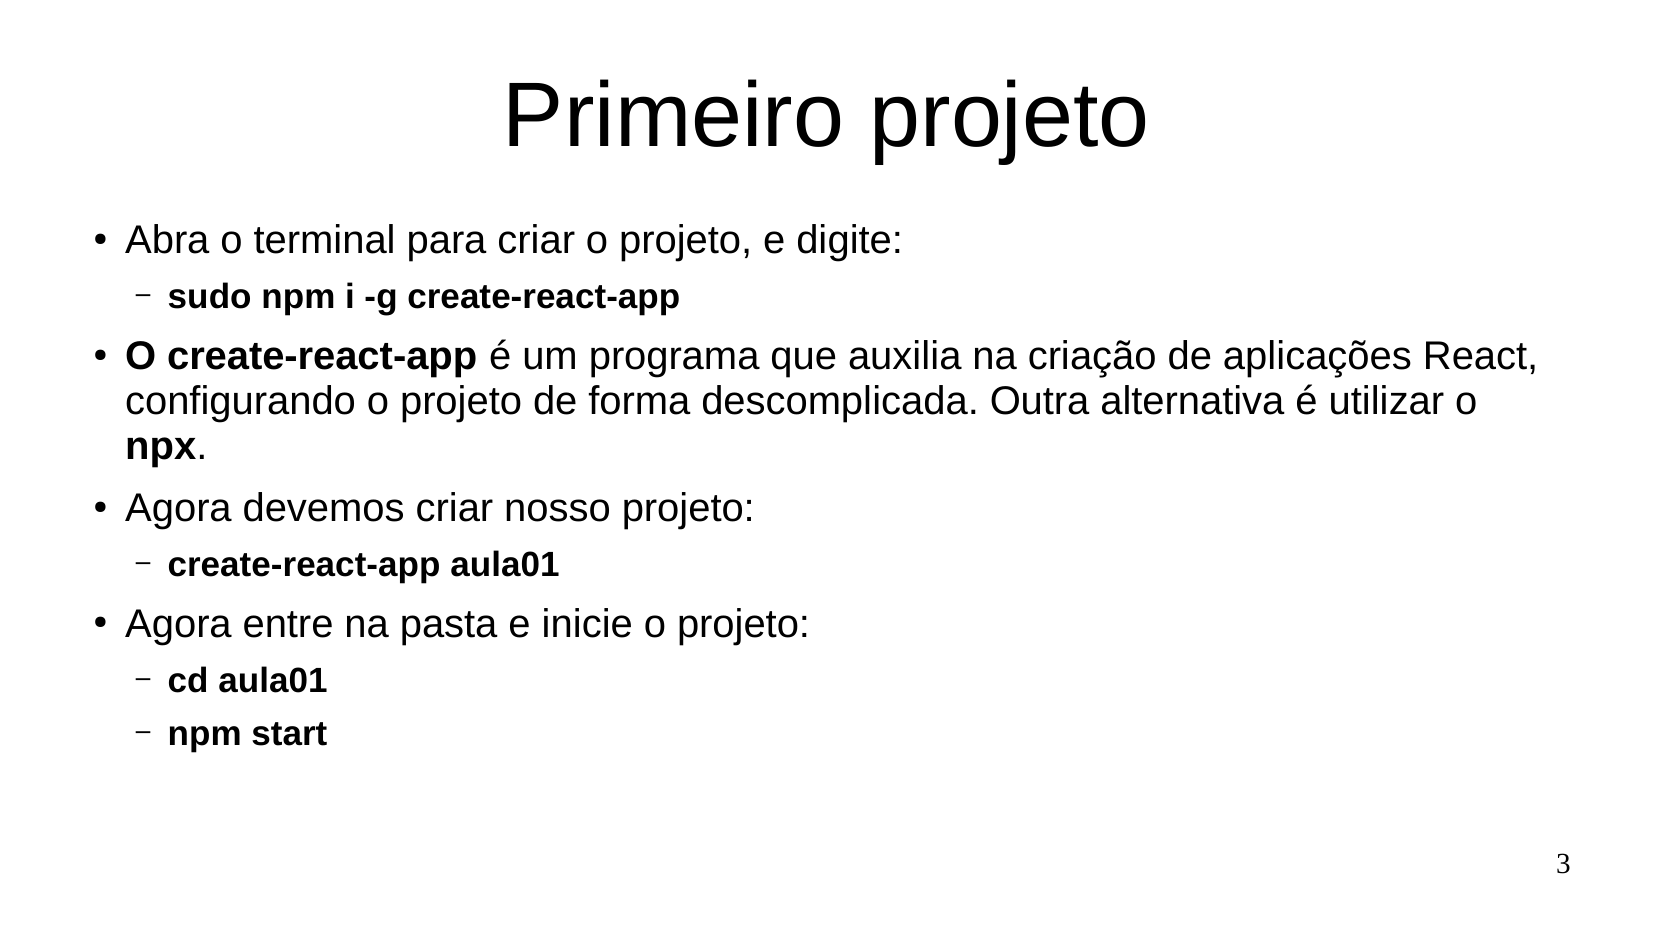

# Primeiro projeto
Abra o terminal para criar o projeto, e digite:
sudo npm i -g create-react-app
O create-react-app é um programa que auxilia na criação de aplicações React, configurando o projeto de forma descomplicada. Outra alternativa é utilizar o npx.
Agora devemos criar nosso projeto:
create-react-app aula01
Agora entre na pasta e inicie o projeto:
cd aula01
npm start
3